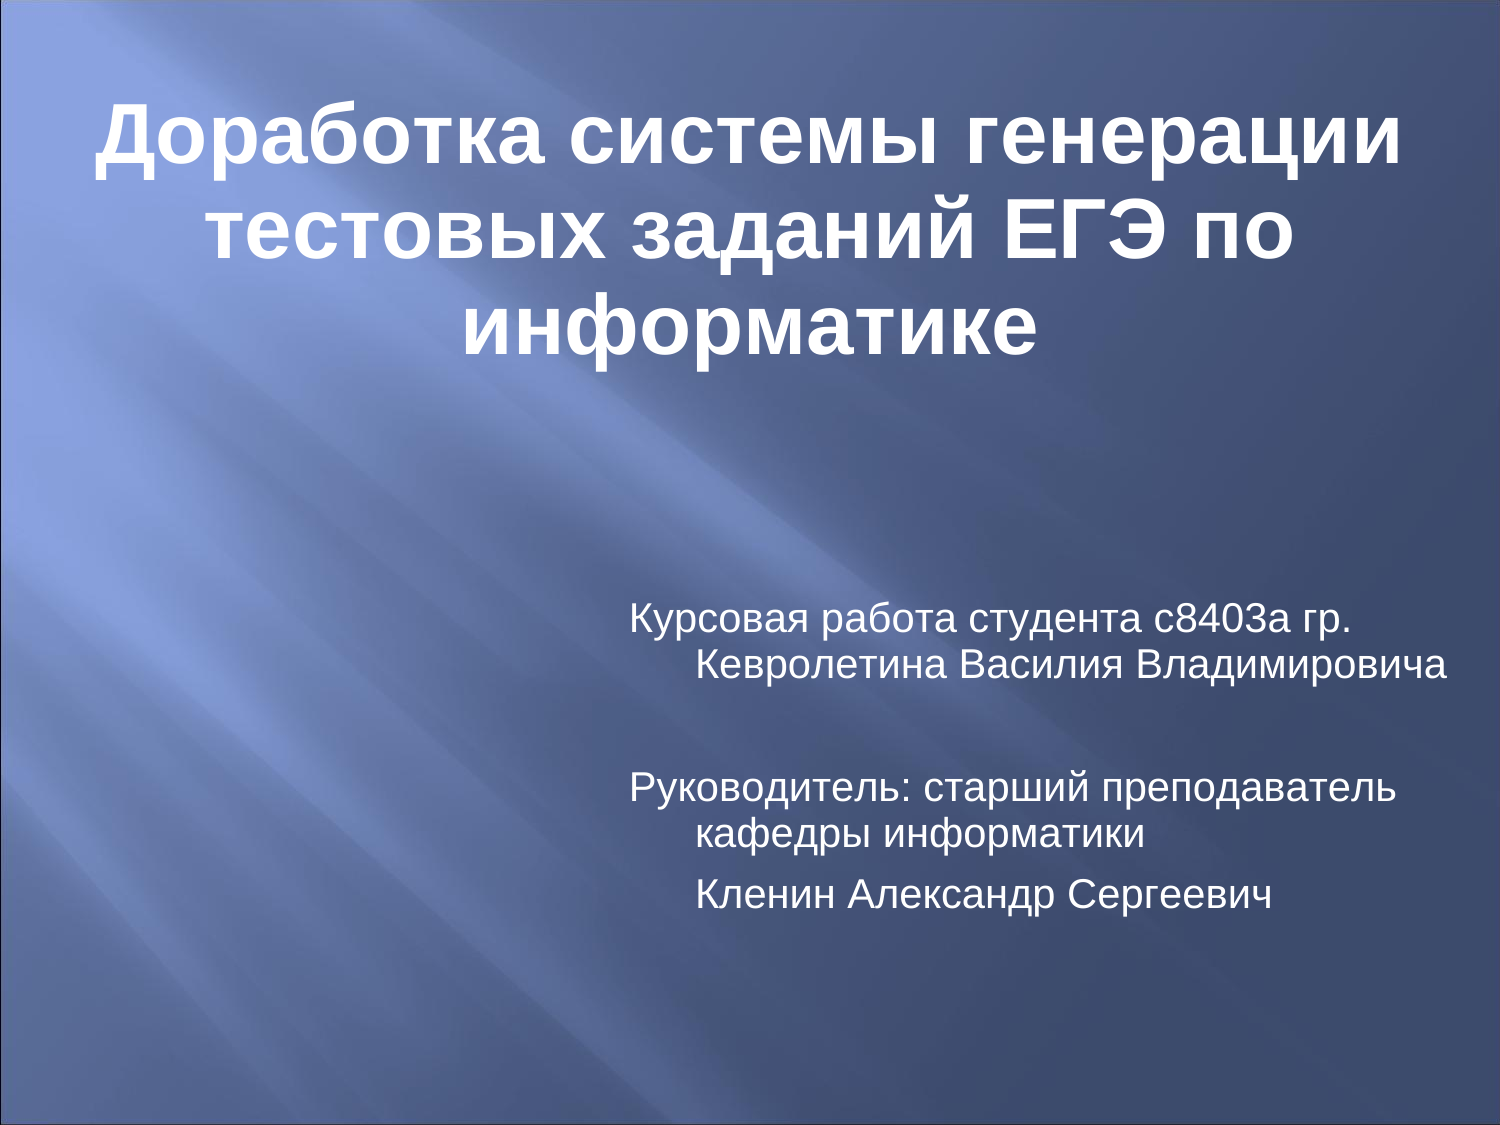

# Доработка системы генерации тестовых заданий ЕГЭ по информатике
Курсовая работа студента c8403a гр. Кевролетина Василия Владимировича
Руководитель: старший преподаватель кафедры информатики Кленин Александр Сергеевич